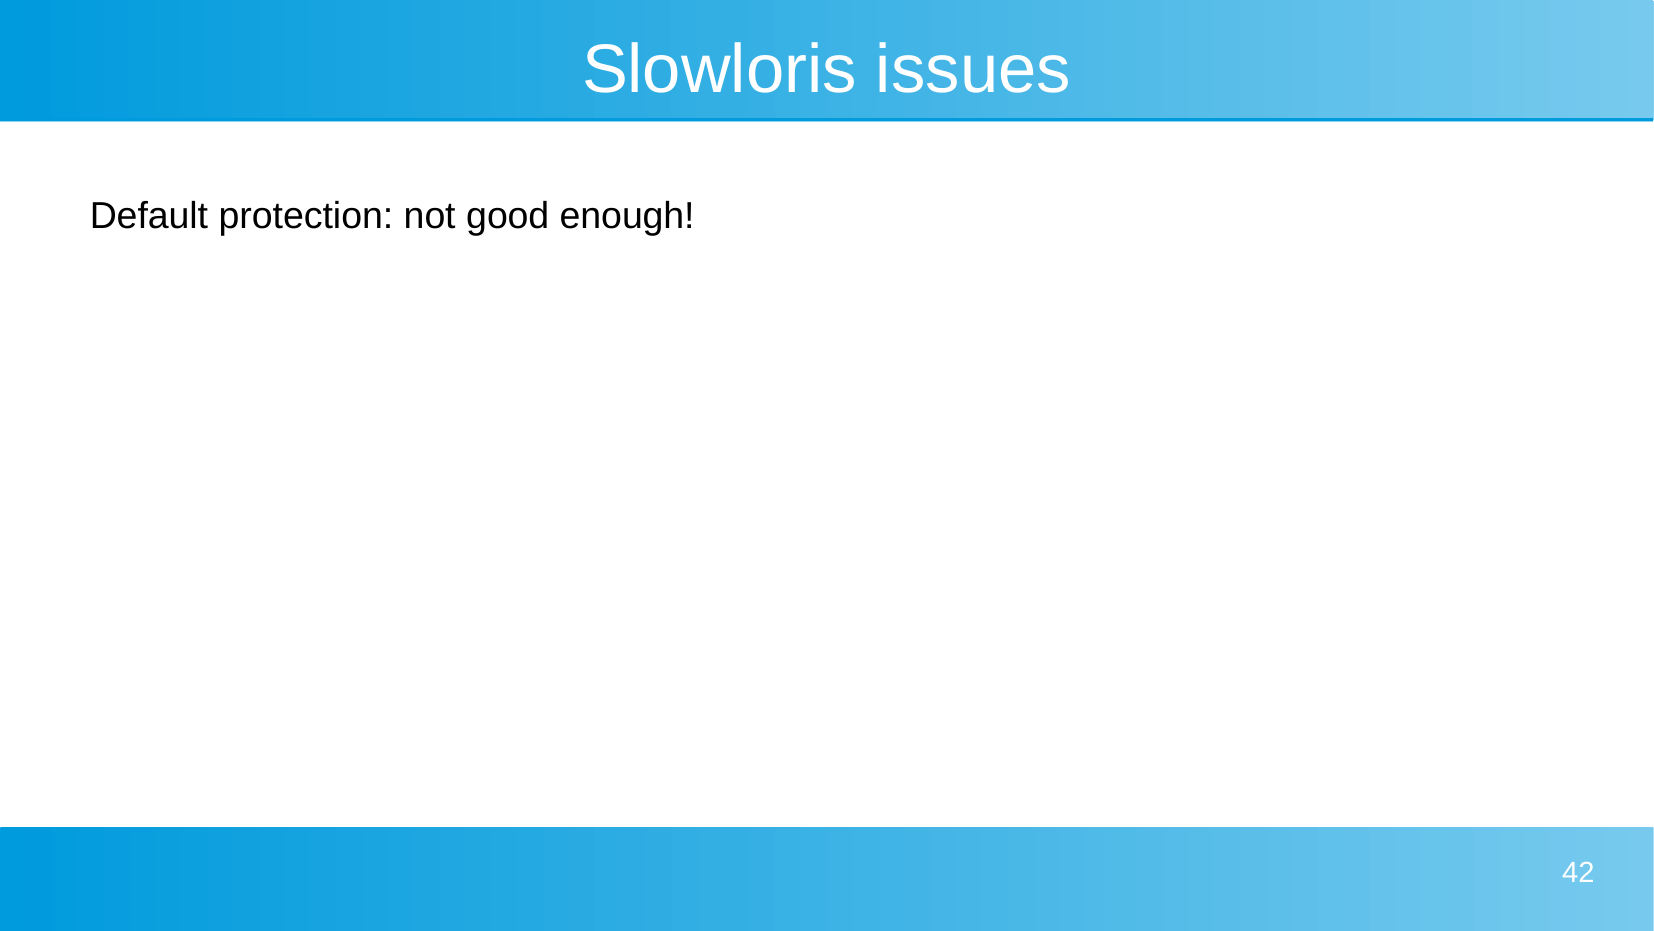

# Slowloris issues
Default protection: not good enough!
42